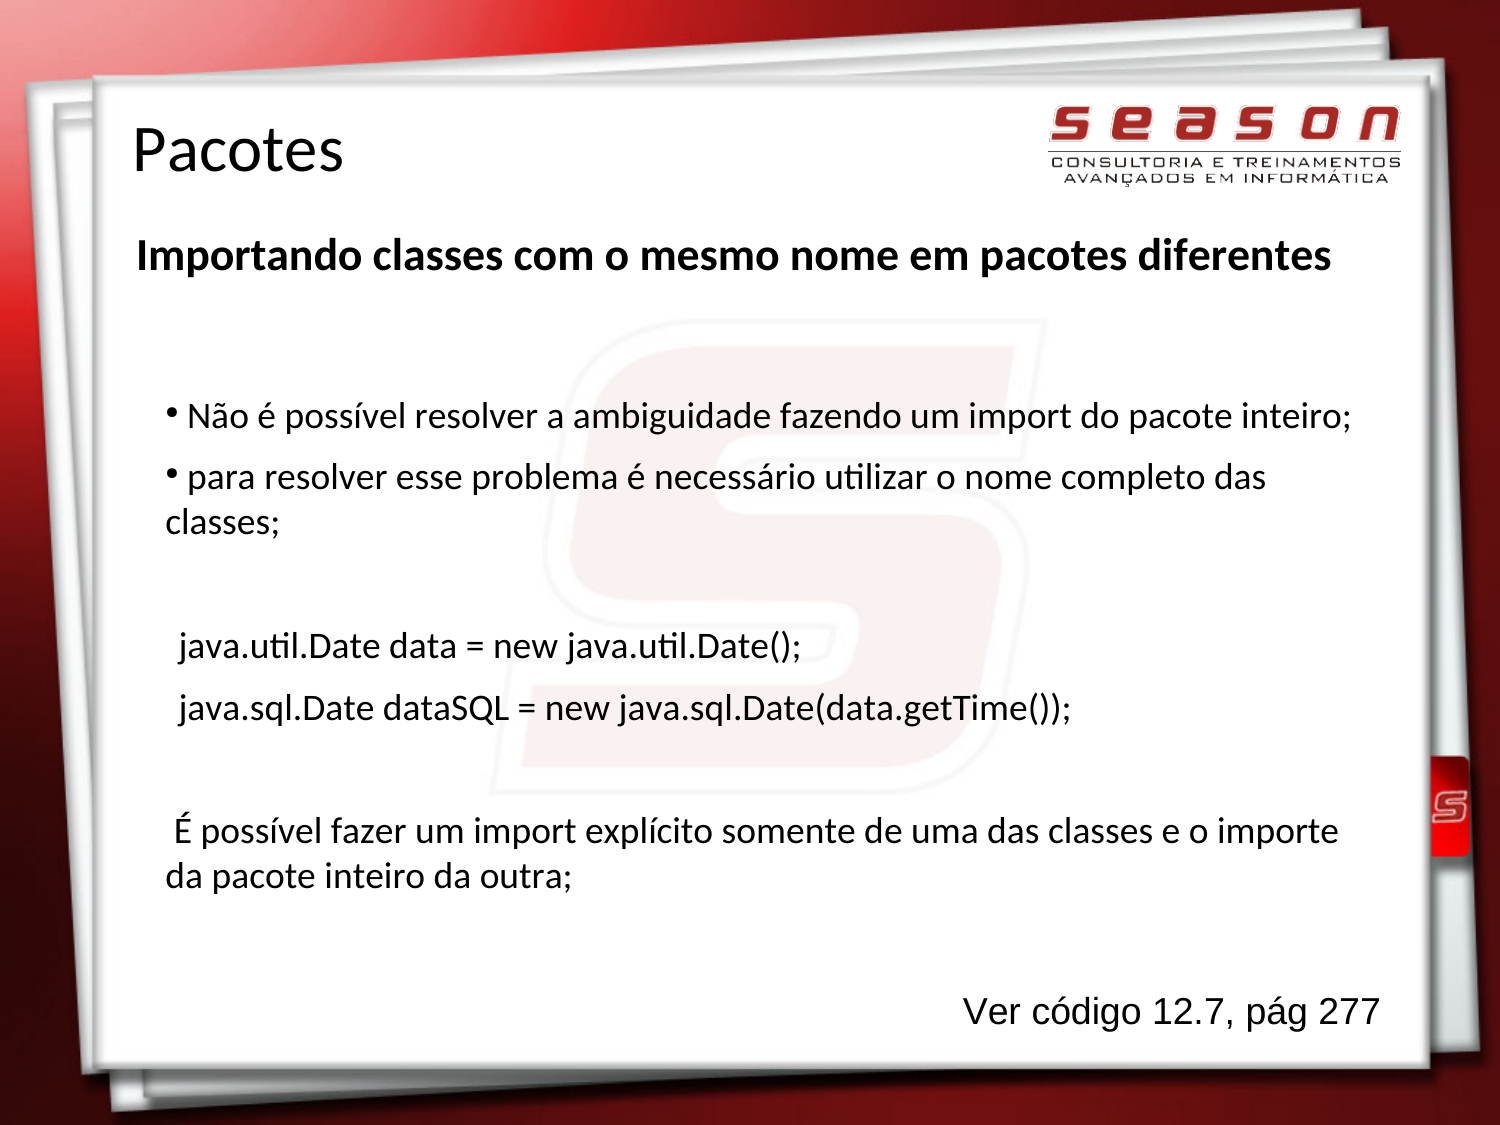

# Pacotes
Importando classes com o mesmo nome em pacotes diferentes
 Não é possível resolver a ambiguidade fazendo um import do pacote inteiro;
 para resolver esse problema é necessário utilizar o nome completo das classes;
java.util.Date data = new java.util.Date();
java.sql.Date dataSQL = new java.sql.Date(data.getTime());
 É possível fazer um import explícito somente de uma das classes e o importe da pacote inteiro da outra;
Ver código 12.7, pág 277